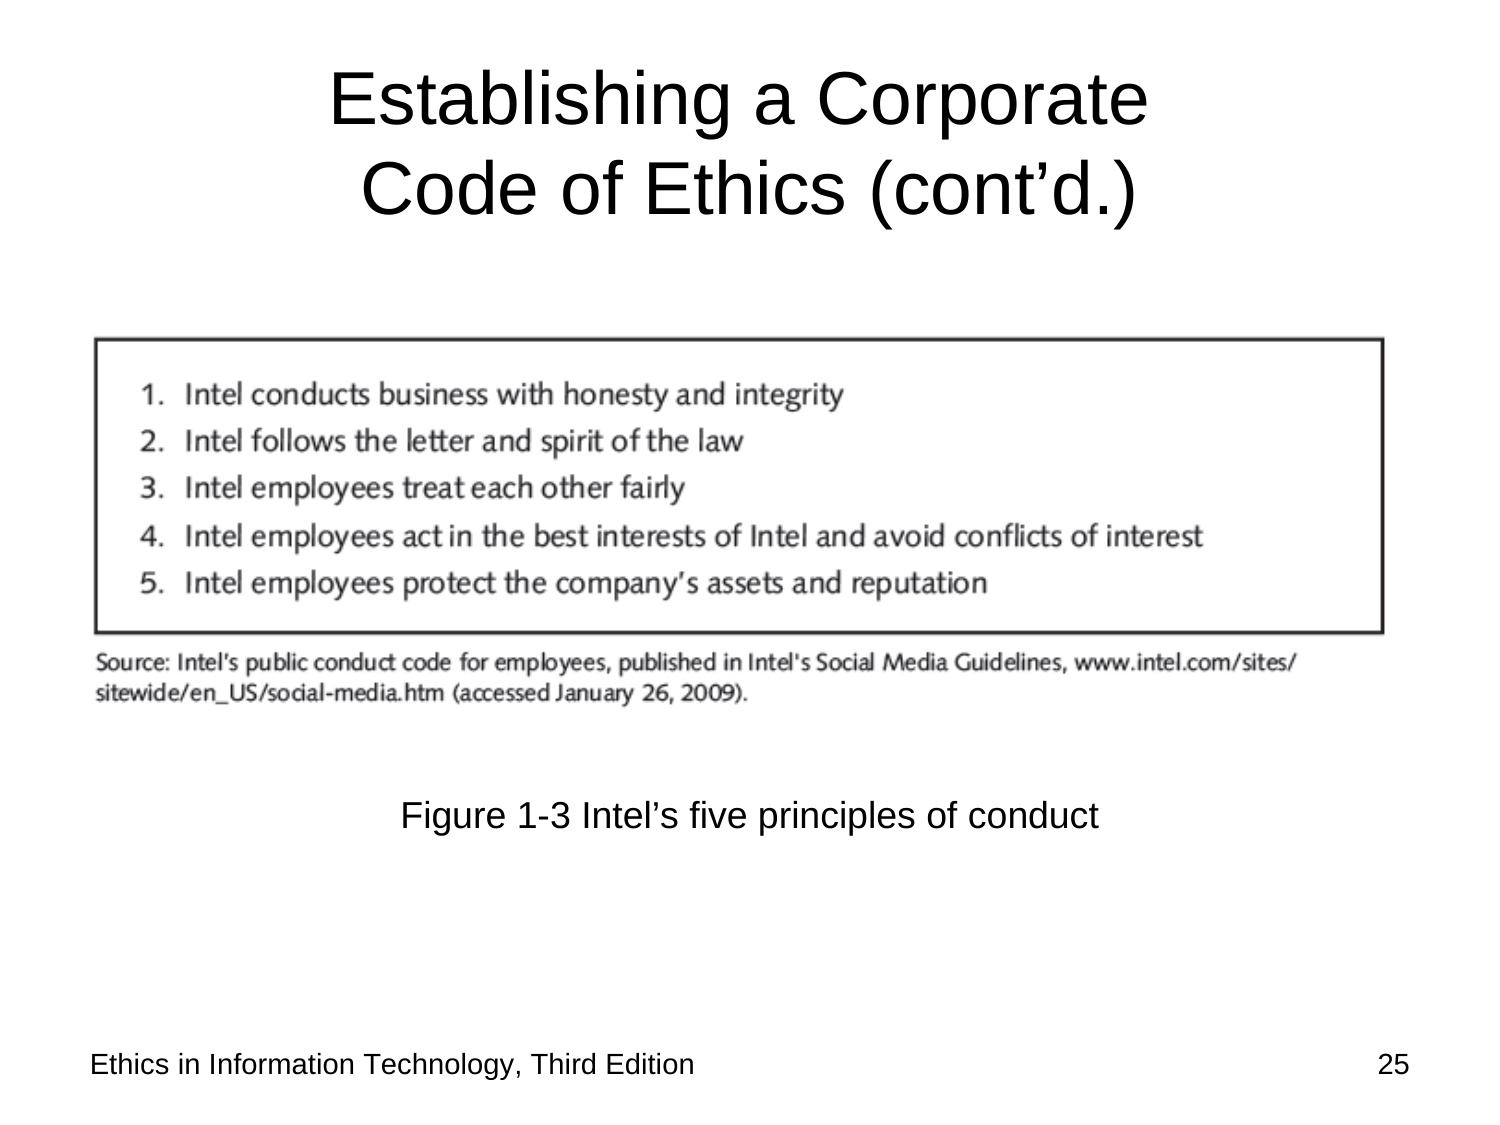

# Establishing a Corporate Code of Ethics (cont’d.)
Figure 1-3 Intel’s five principles of conduct
Ethics in Information Technology, Third Edition